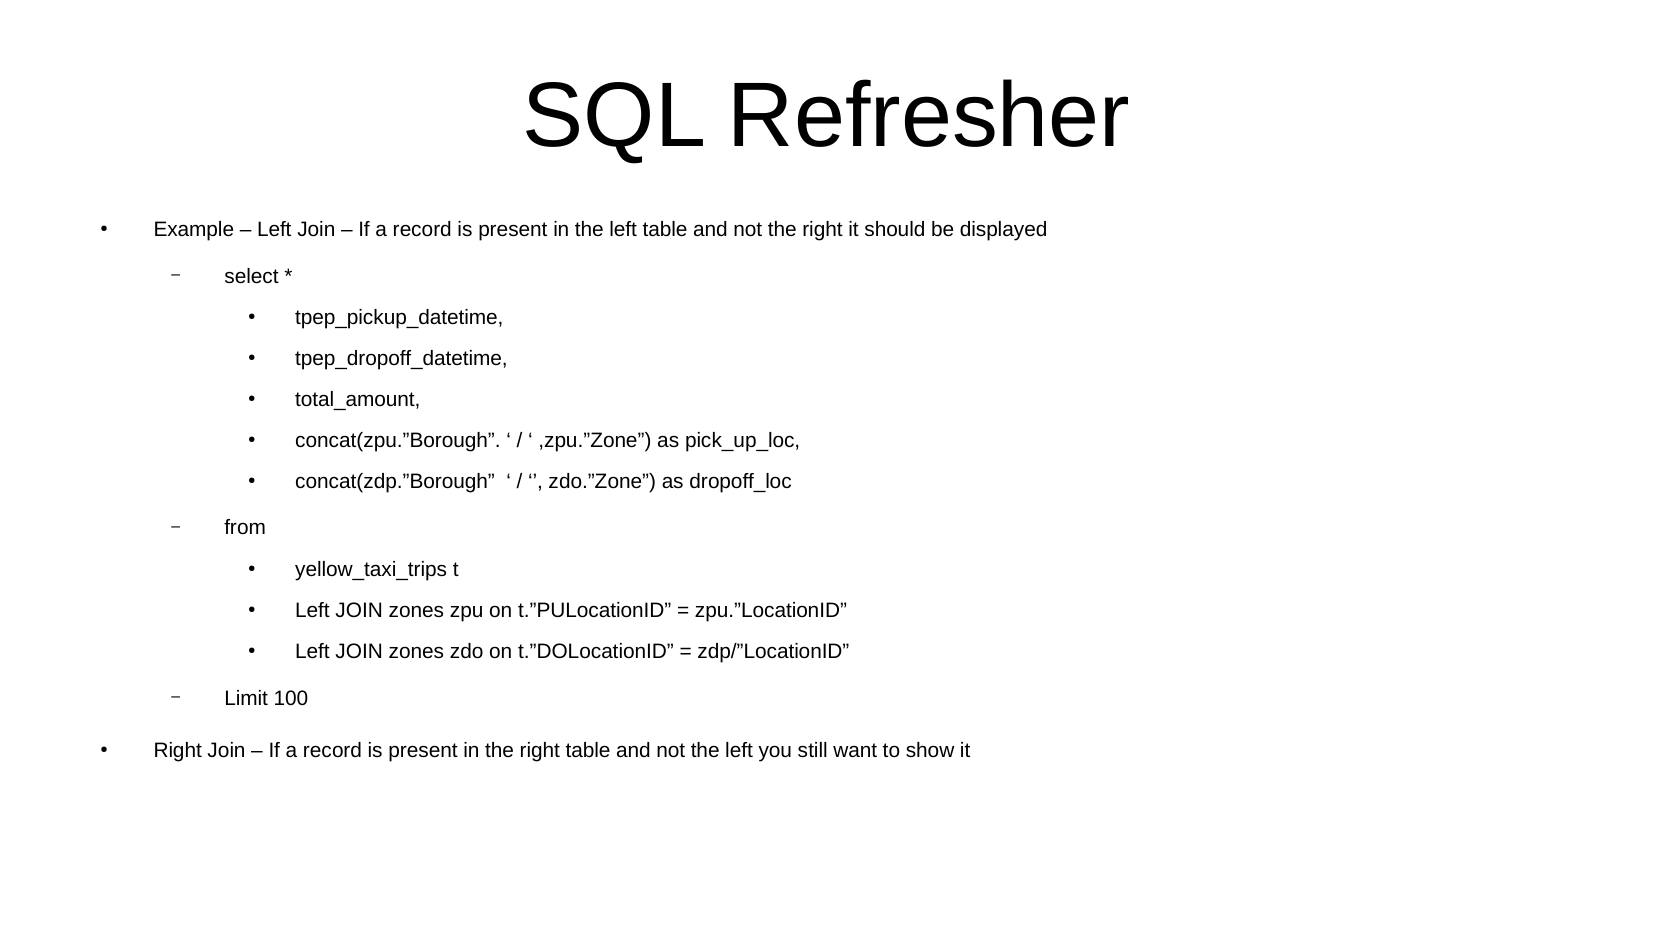

# SQL Refresher
Example – Left Join – If a record is present in the left table and not the right it should be displayed
select *
tpep_pickup_datetime,
tpep_dropoff_datetime,
total_amount,
concat(zpu.”Borough”. ‘ / ‘ ,zpu.”Zone”) as pick_up_loc,
concat(zdp.”Borough” ‘ / ‘’, zdo.”Zone”) as dropoff_loc
from
yellow_taxi_trips t
Left JOIN zones zpu on t.”PULocationID” = zpu.”LocationID”
Left JOIN zones zdo on t.”DOLocationID” = zdp/”LocationID”
Limit 100
Right Join – If a record is present in the right table and not the left you still want to show it